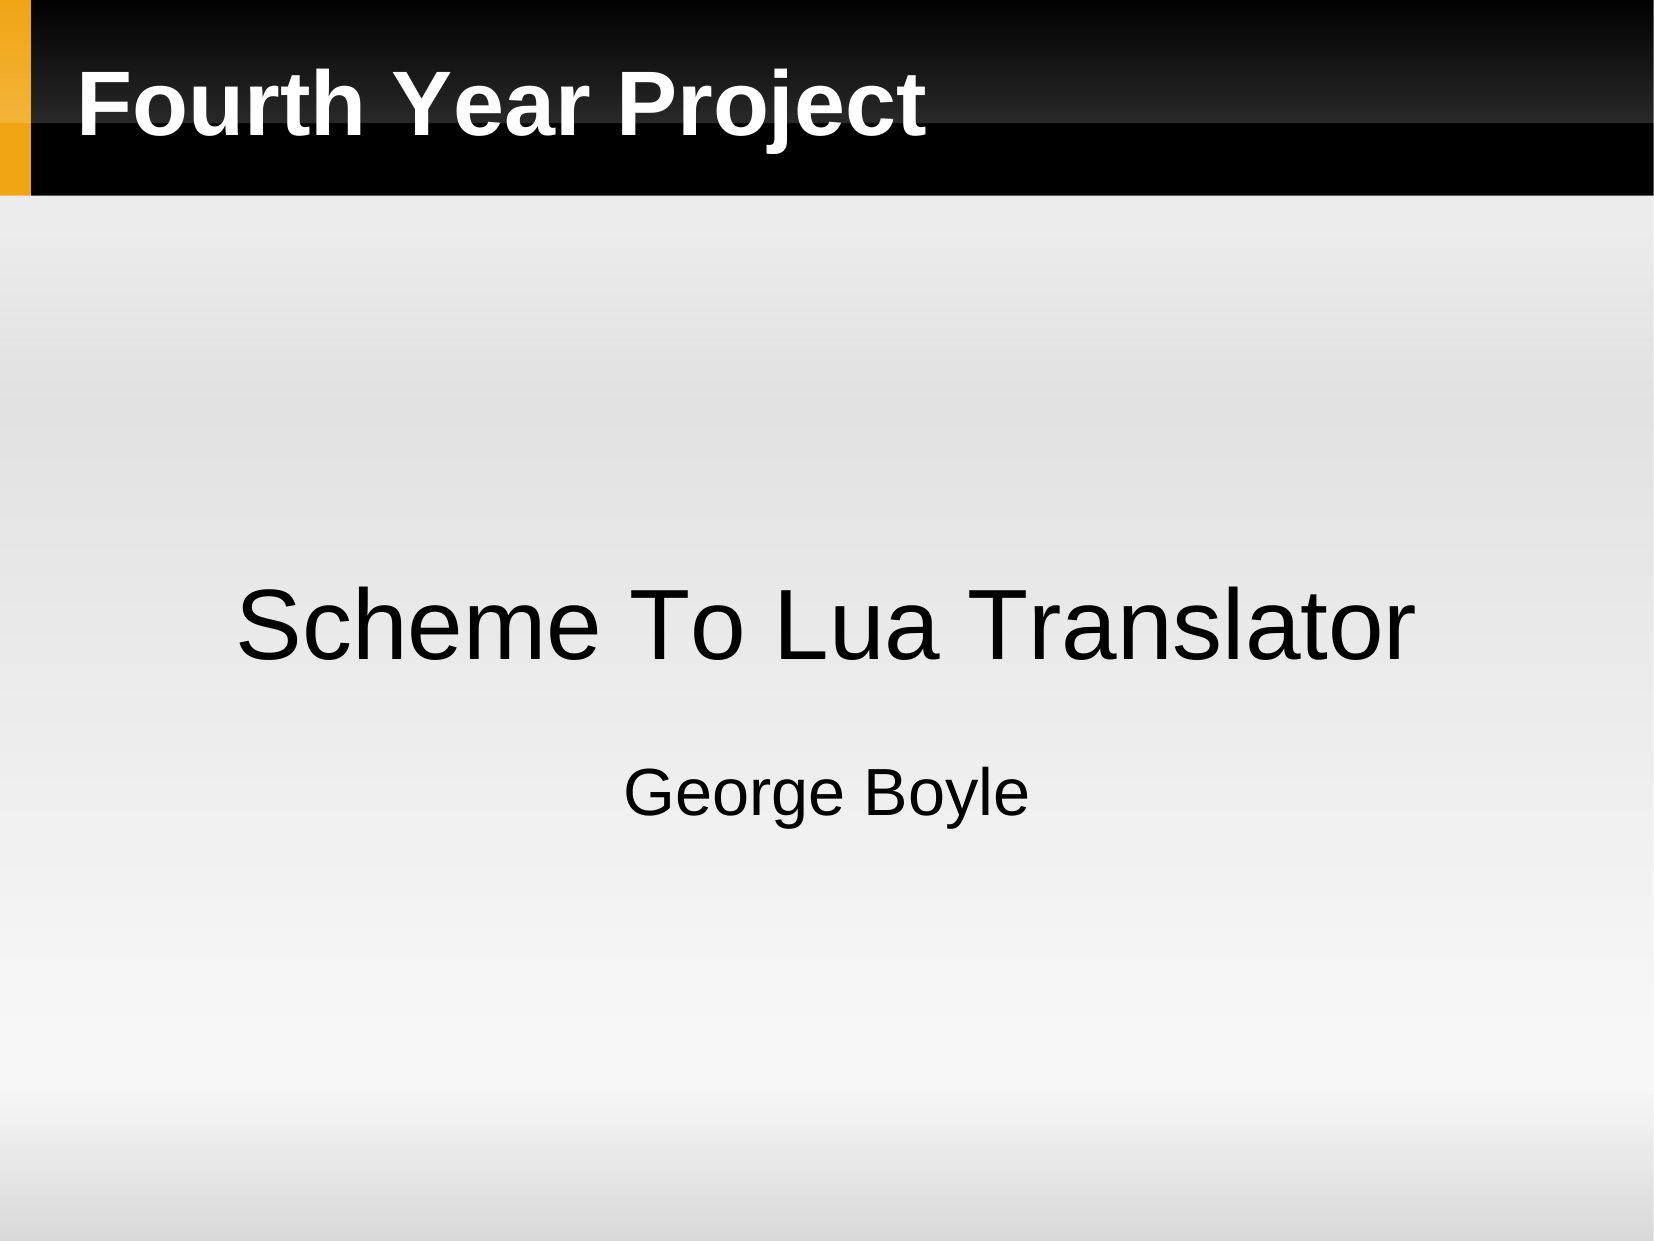

# Fourth Year Project
Scheme To Lua Translator
George Boyle